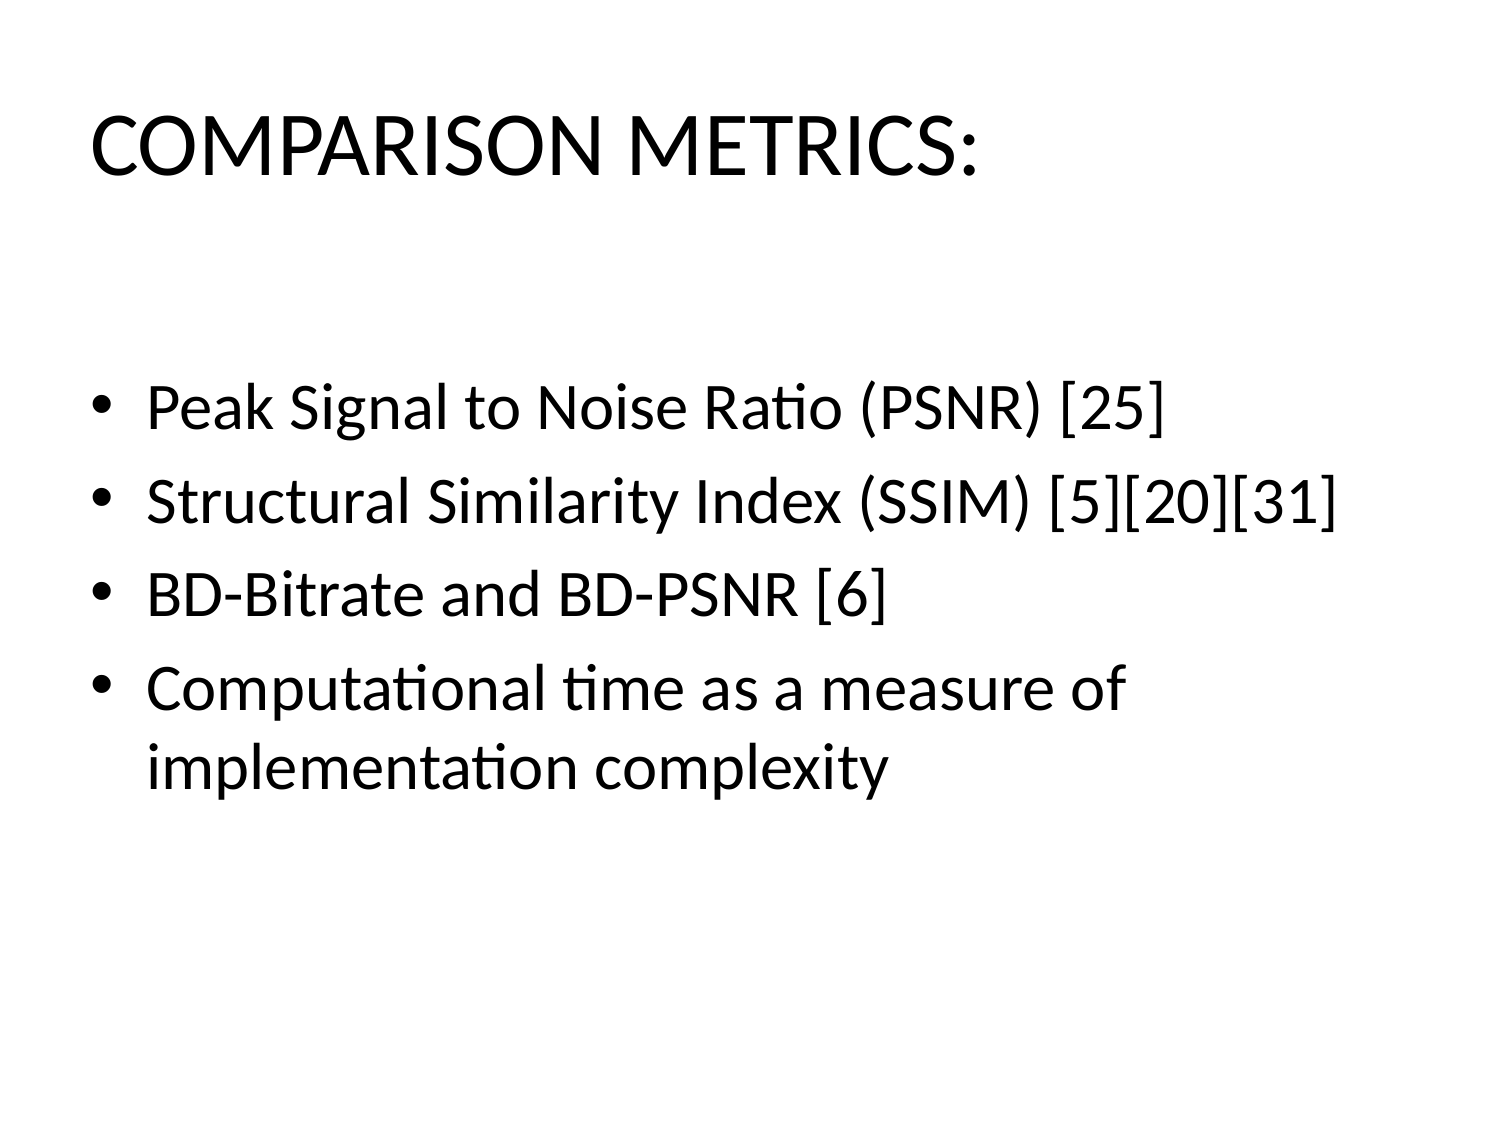

# COMPARISON METRICS:
Peak Signal to Noise Ratio (PSNR) [25]
Structural Similarity Index (SSIM) [5][20][31]
BD-Bitrate and BD-PSNR [6]
Computational time as a measure of implementation complexity